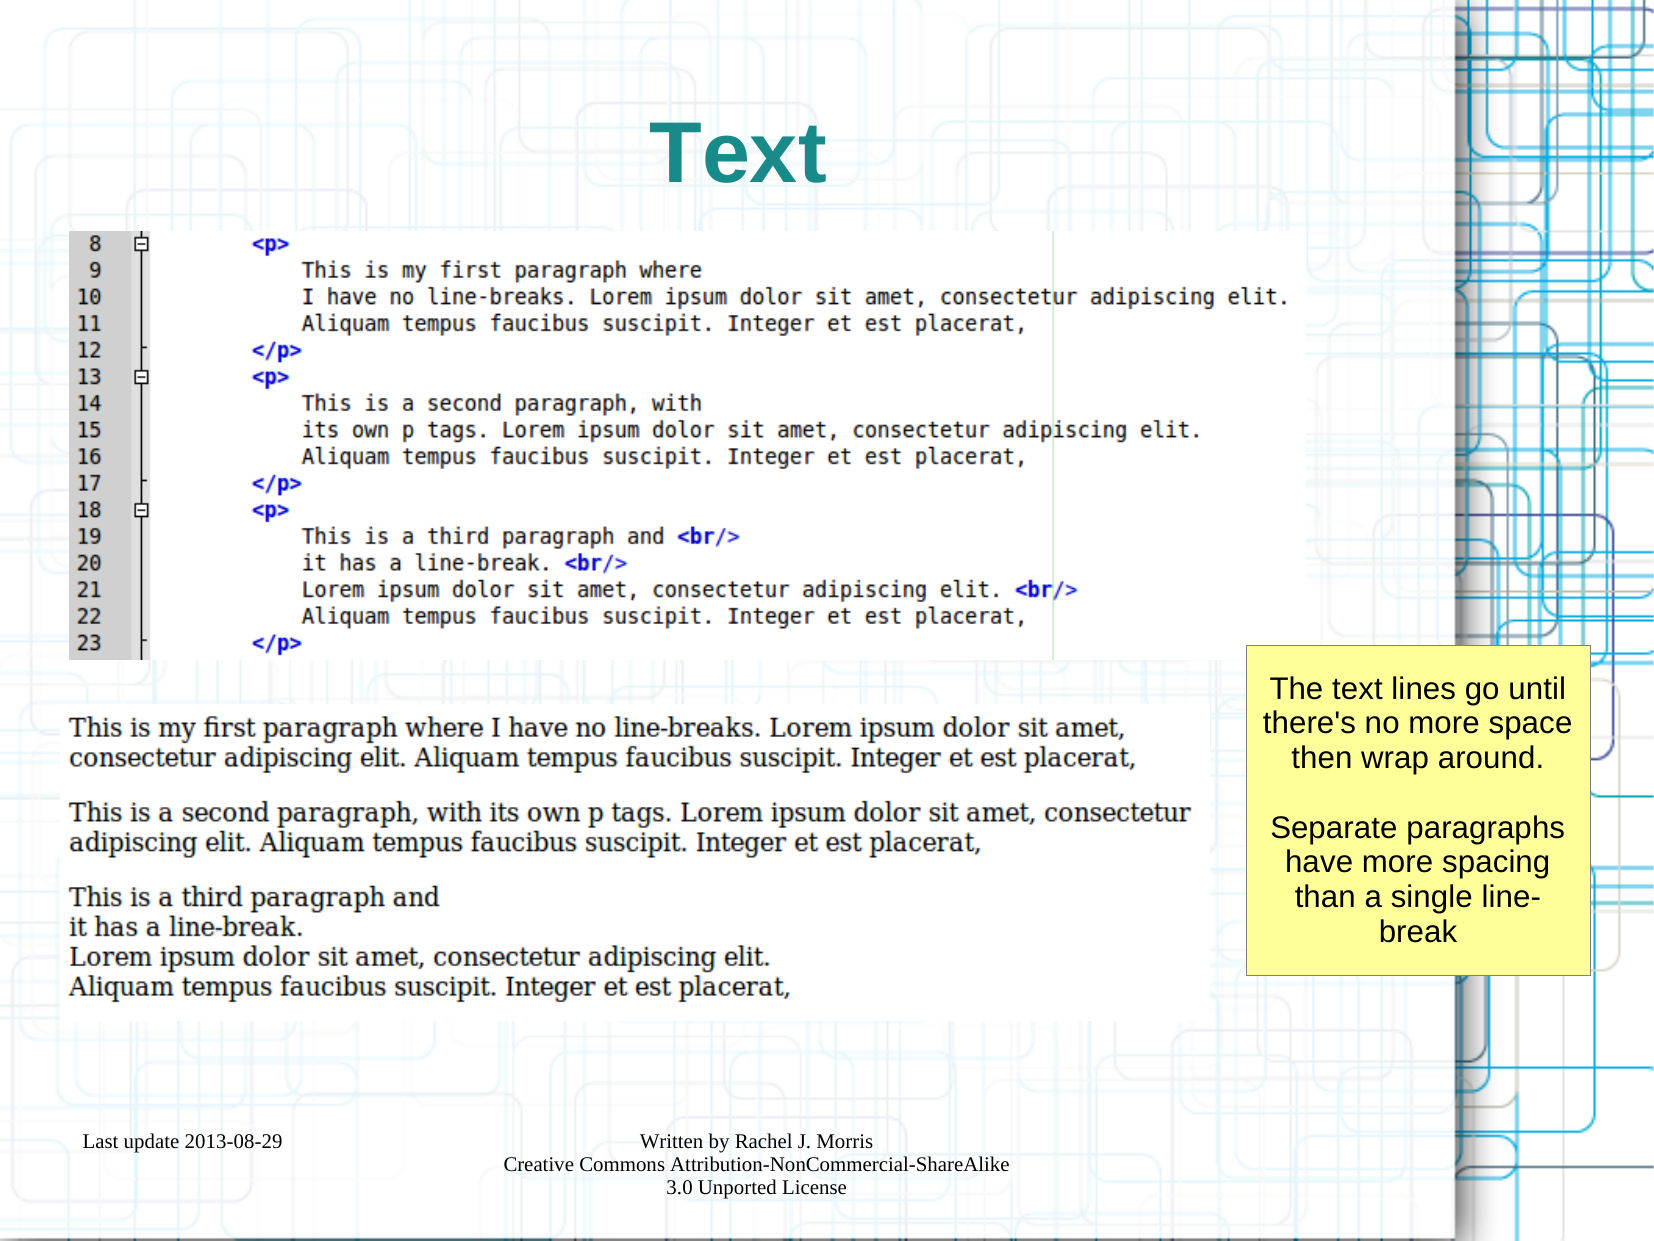

# Text
The text lines go until there's no more space then wrap around.
Separate paragraphs have more spacing than a single line-break